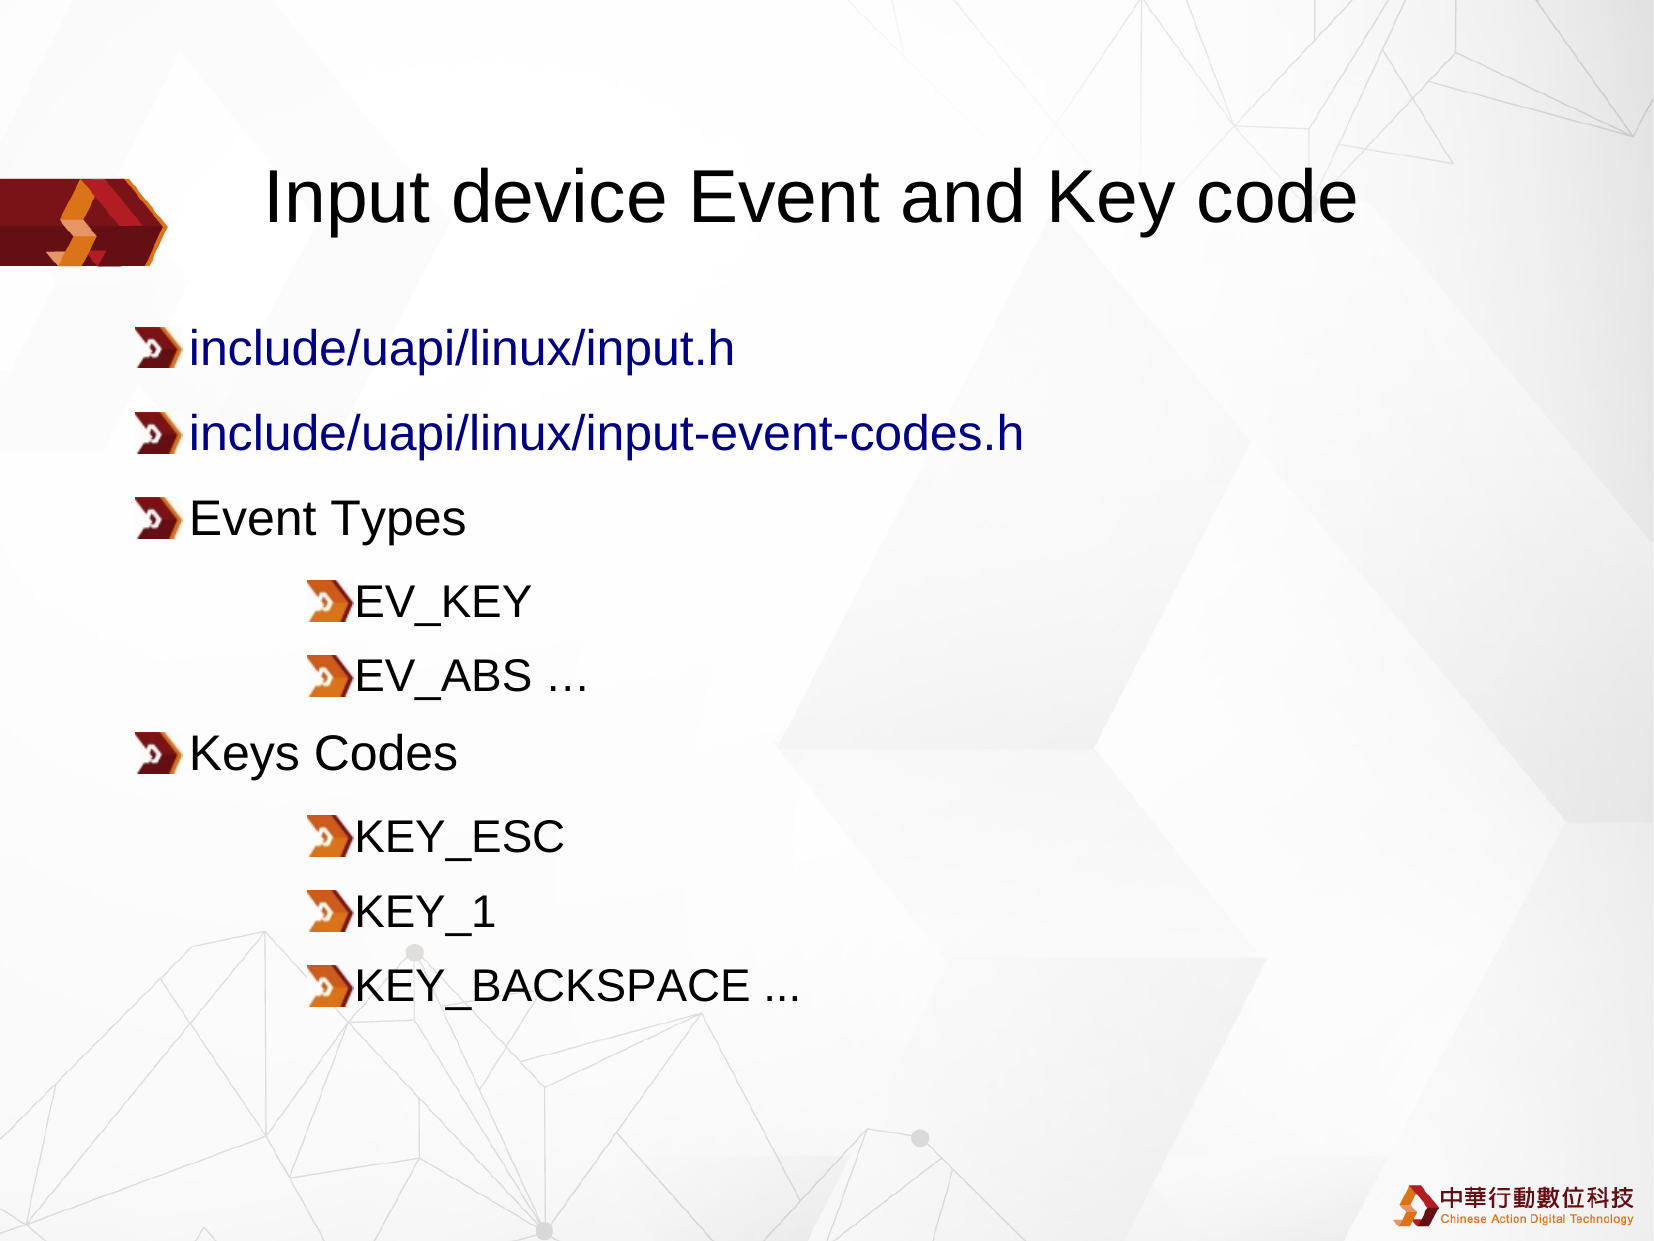

# Input device Event and Key code
include/uapi/linux/input.h
include/uapi/linux/input-event-codes.h
Event Types
EV_KEY
EV_ABS …
Keys Codes
KEY_ESC
KEY_1
KEY_BACKSPACE ...